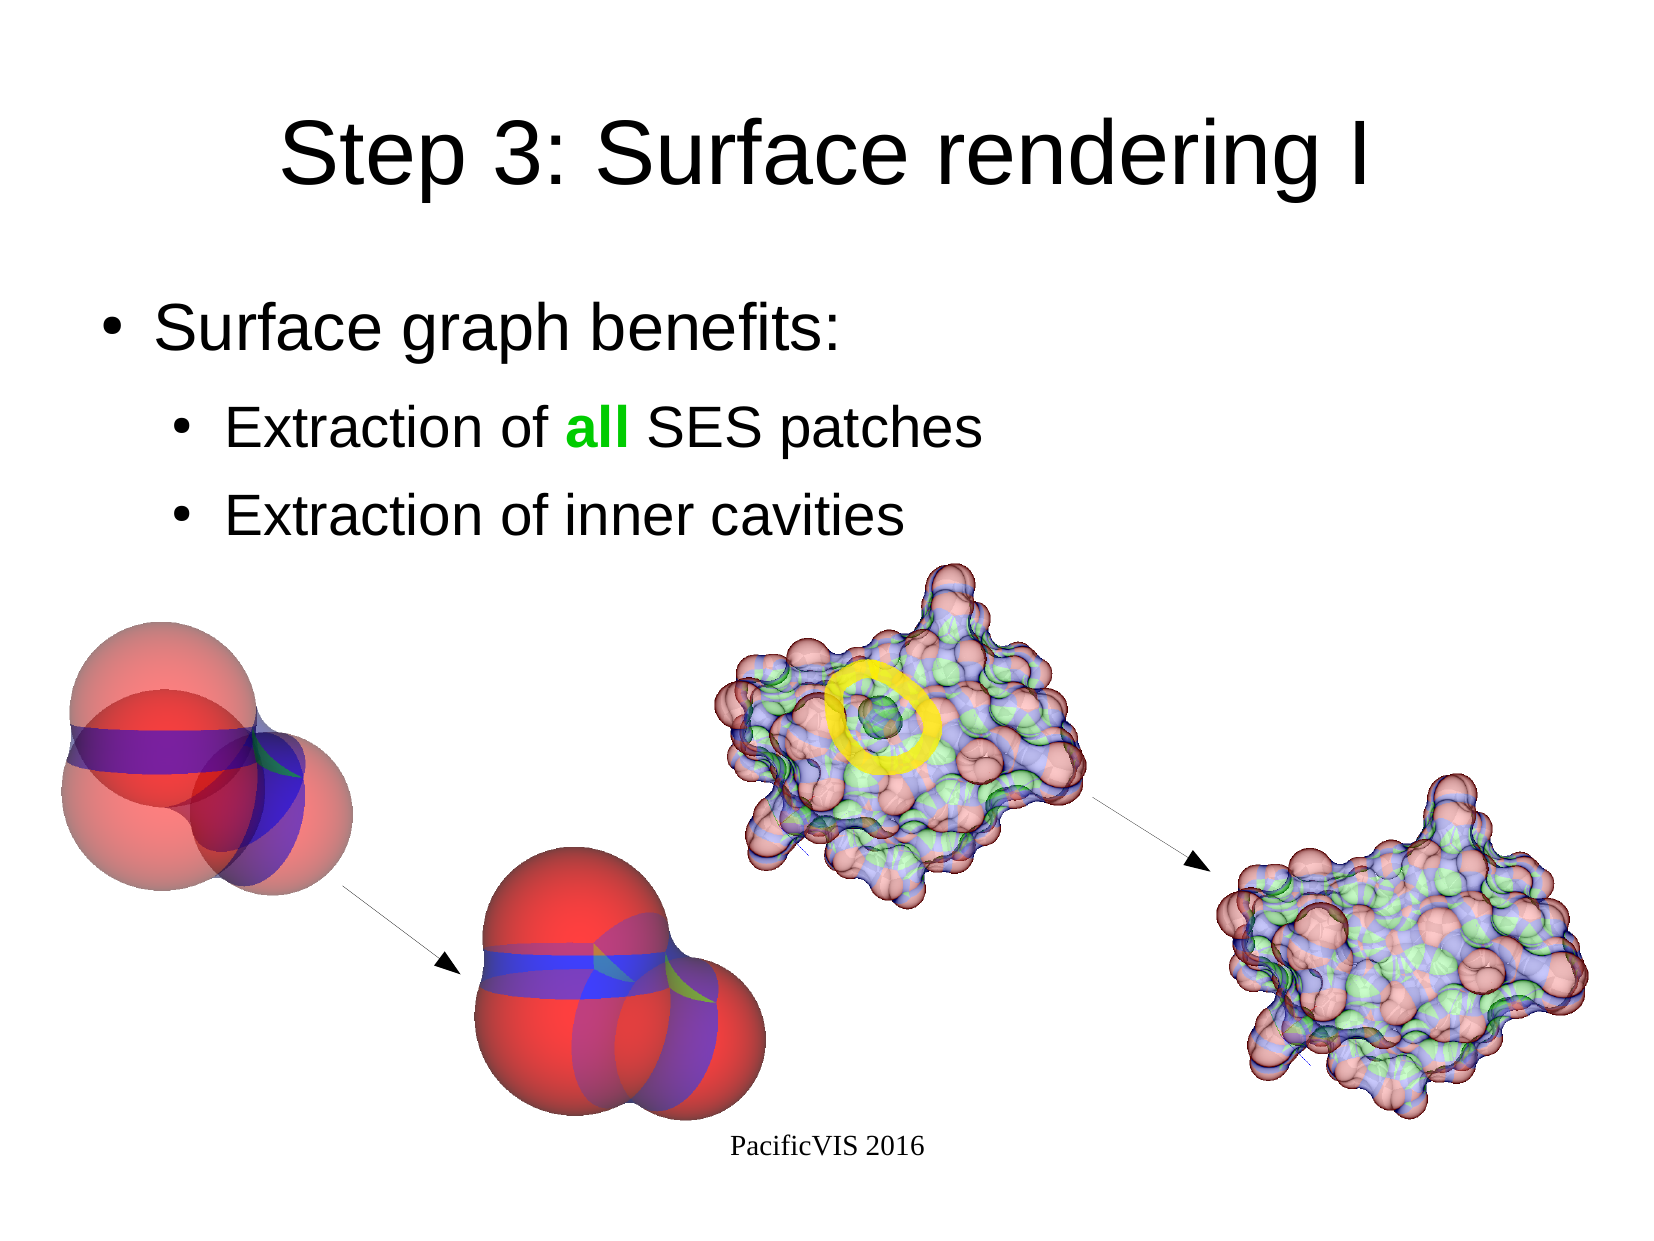

# Step 3: Surface rendering I
Surface graph benefits:
Extraction of all SES patches
Extraction of inner cavities
PacificVIS 2016